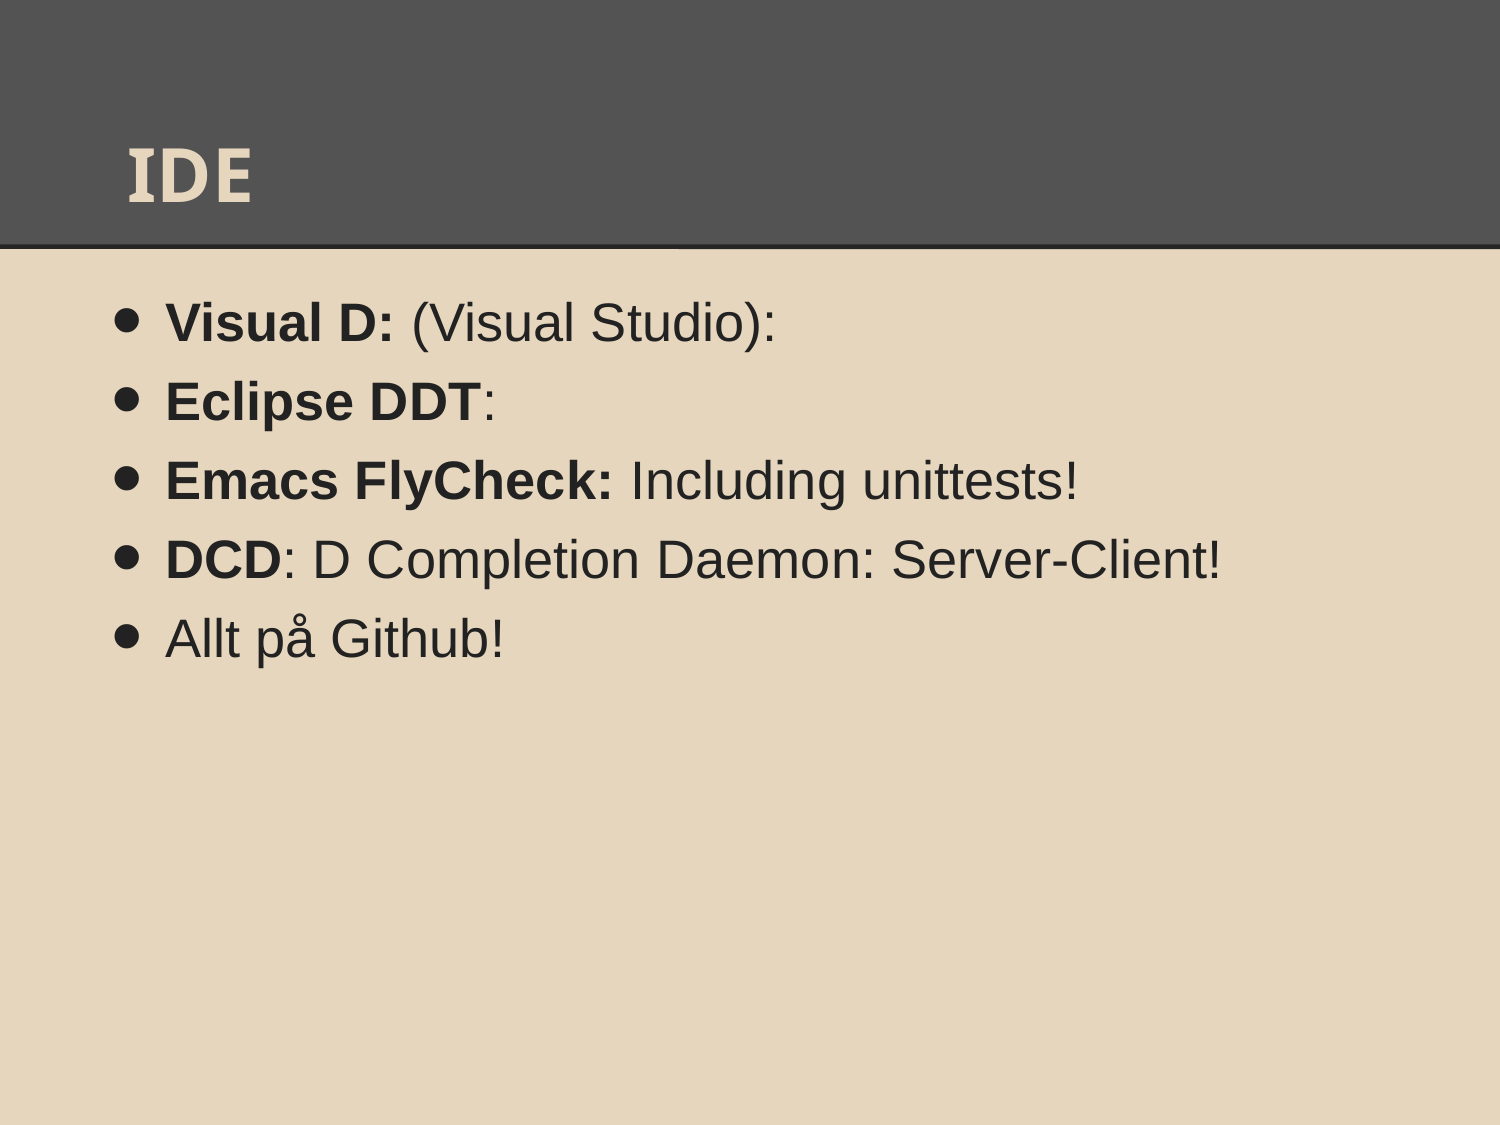

# IDE
Visual D: (Visual Studio):
Eclipse DDT:
Emacs FlyCheck: Including unittests!
DCD: D Completion Daemon: Server-Client!
Allt på Github!